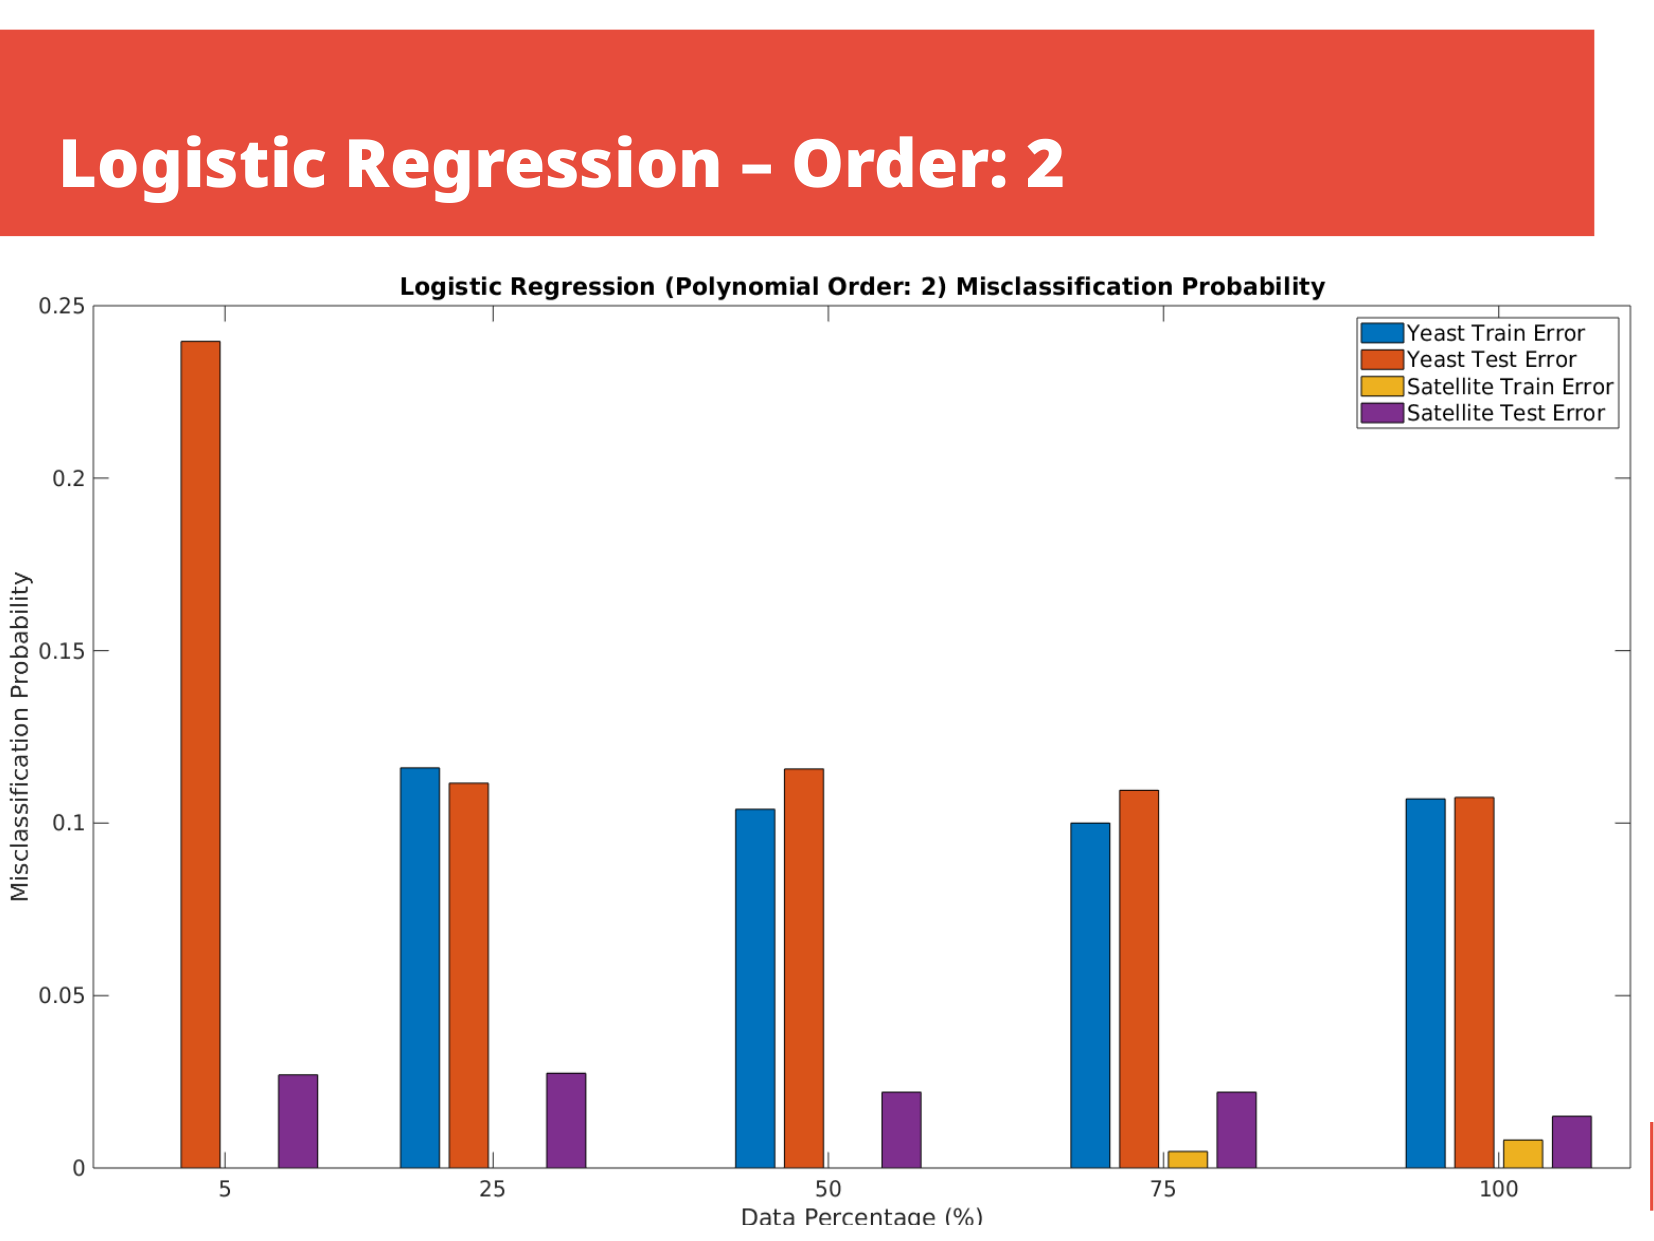

# Logistic Regression – Order: 2
6